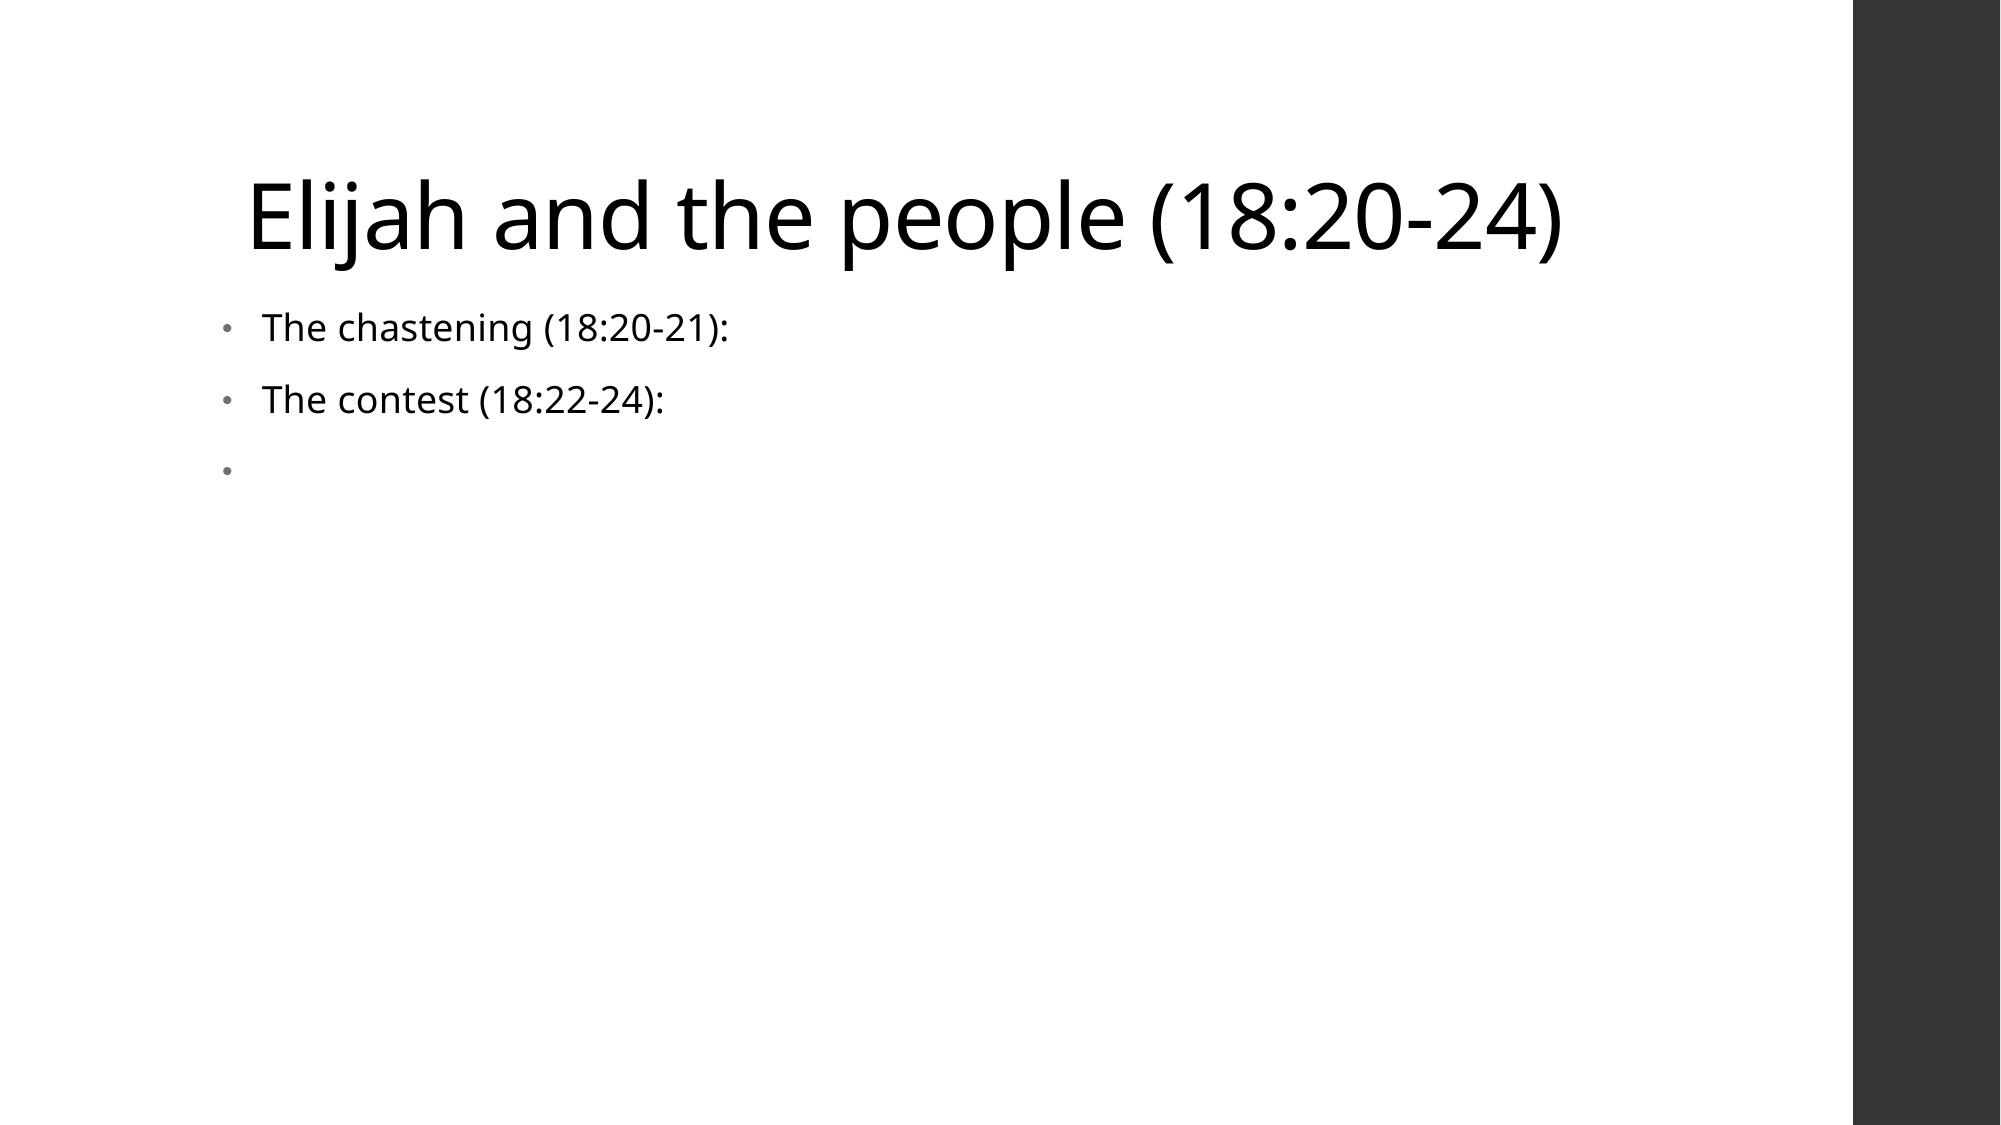

# Elijah and the people (18:20-24)
 The chastening (18:20-21):
 The contest (18:22-24):